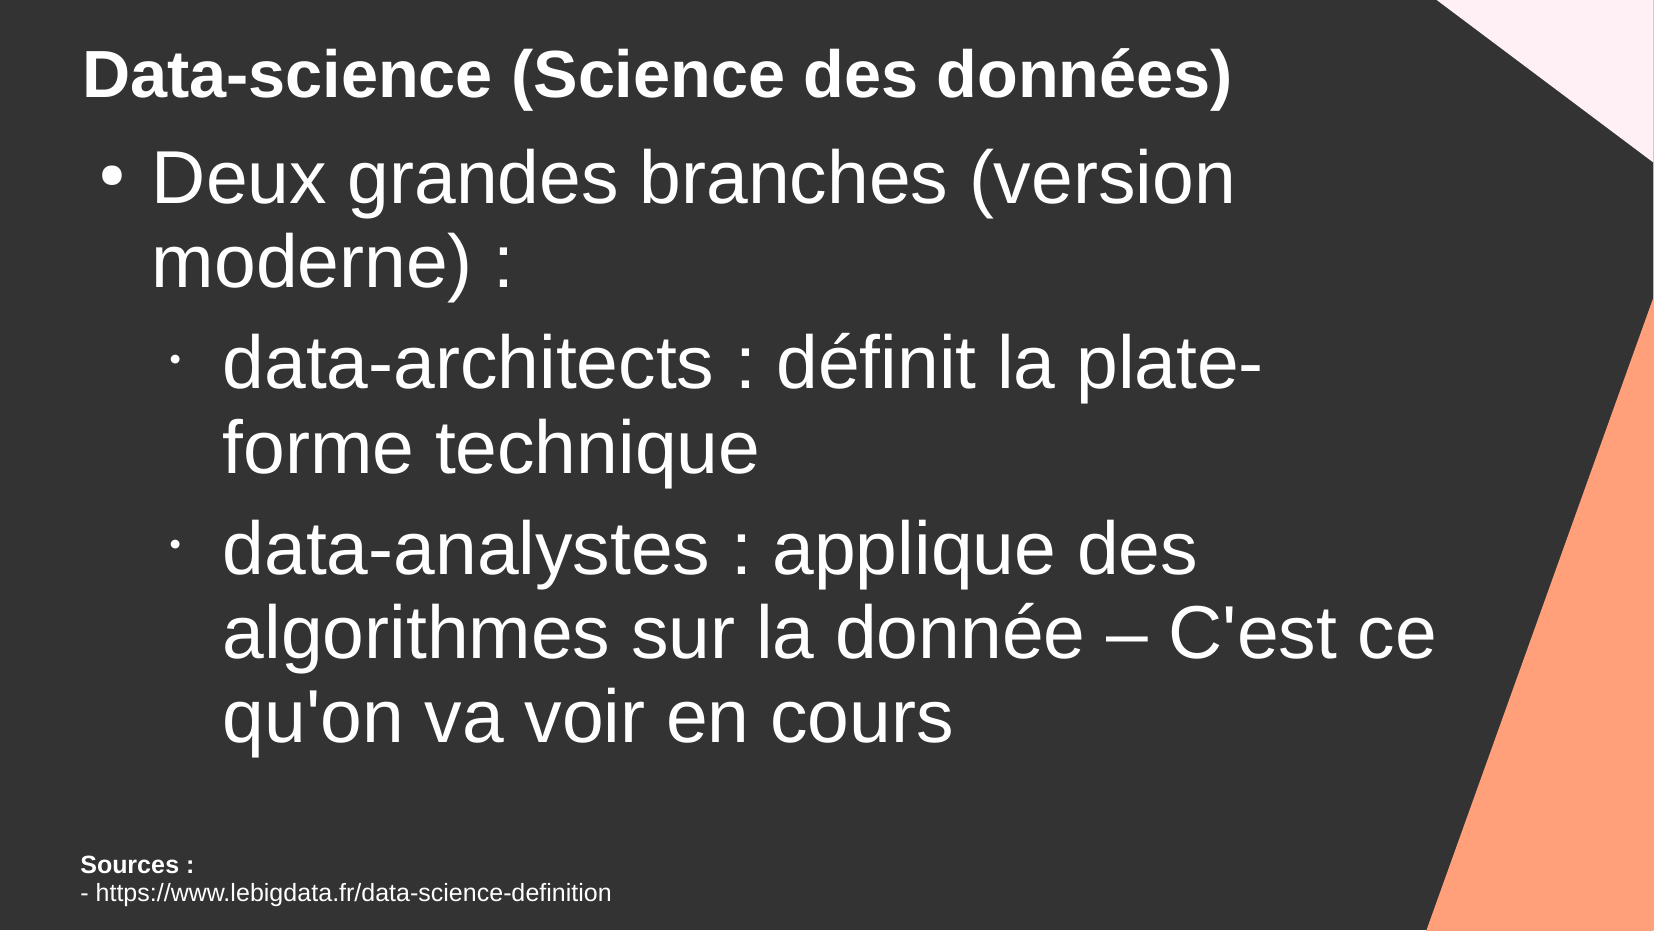

# Data-science (Science des données)
Deux grandes branches (version moderne) :
data-architects : définit la plate-forme technique
data-analystes : applique des algorithmes sur la donnée – C'est ce qu'on va voir en cours
Sources :
- https://www.lebigdata.fr/data-science-definition